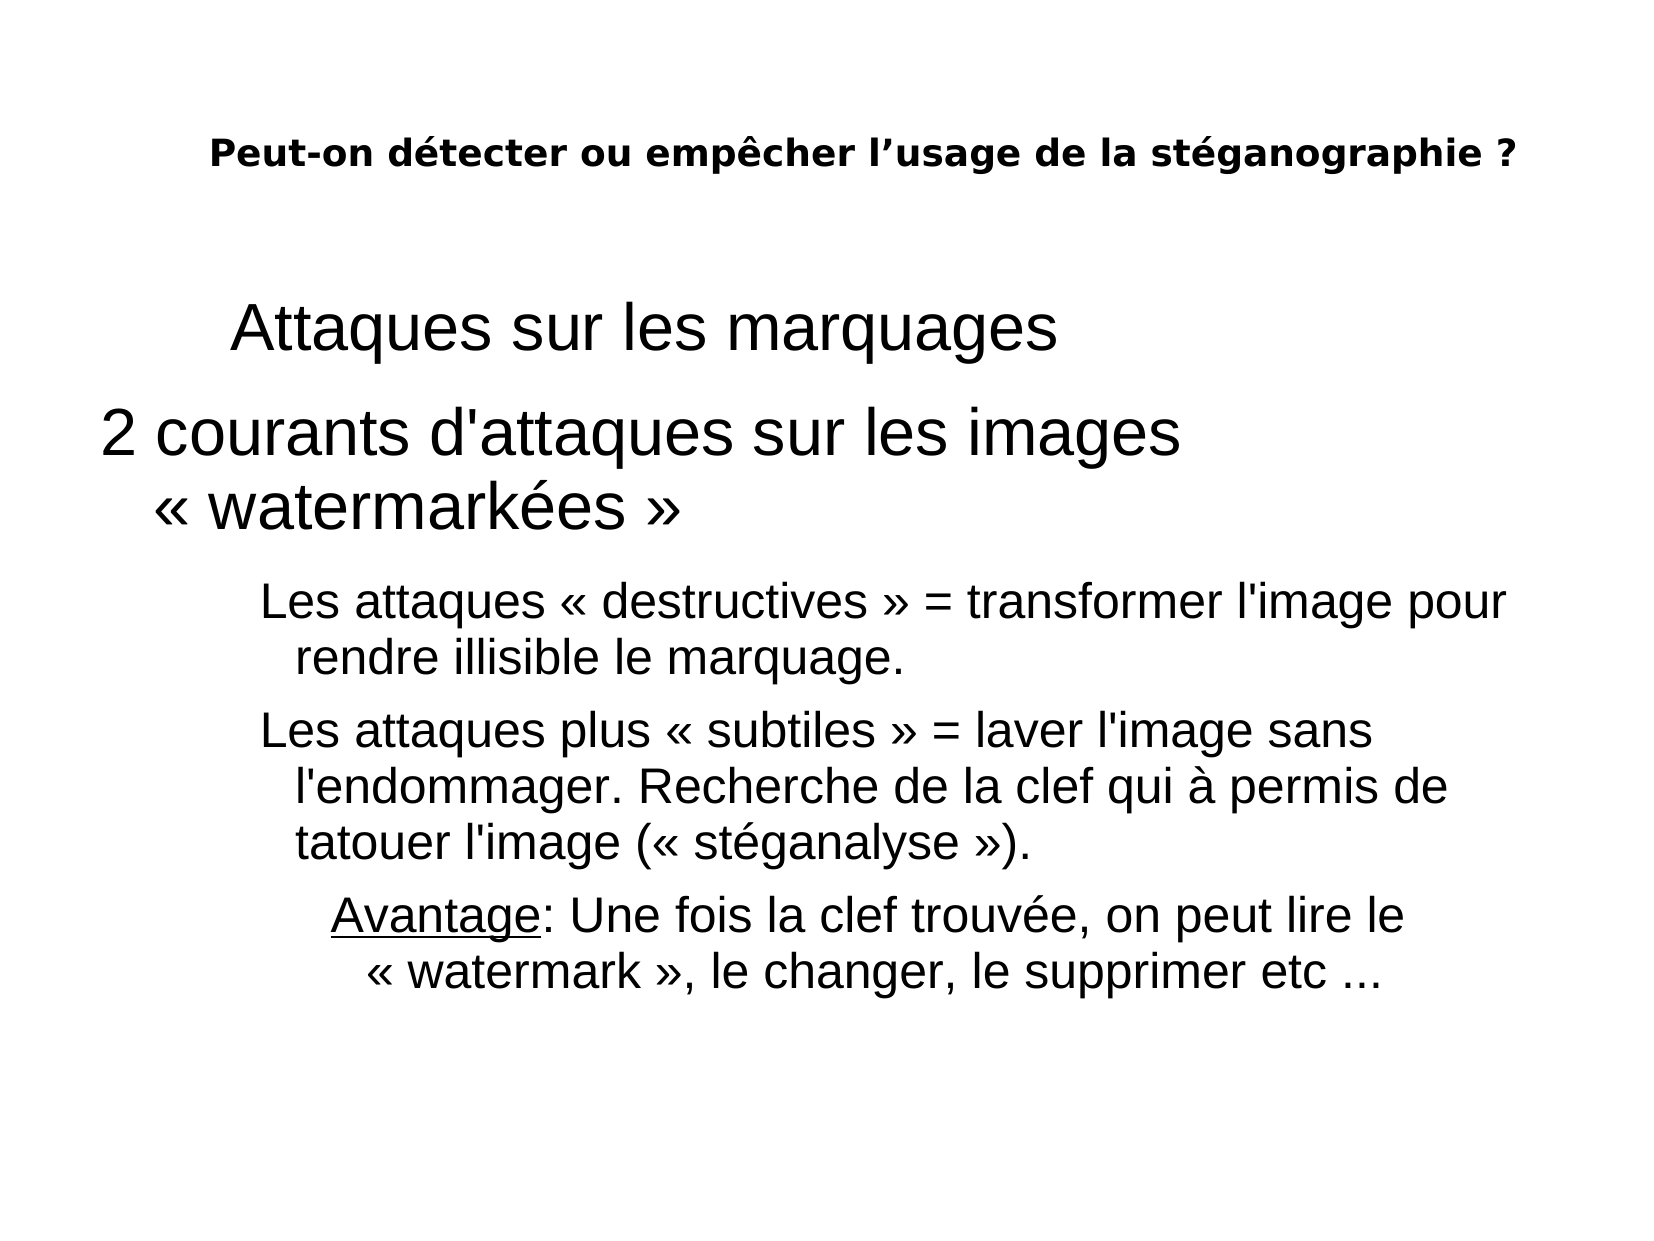

# Peut-on détecter ou empêcher l’usage de la stéganographie ?
Attaques sur les marquages
2 courants d'attaques sur les images « watermarkées »
Les attaques « destructives » = transformer l'image pour rendre illisible le marquage.
Les attaques plus « subtiles » = laver l'image sans l'endommager. Recherche de la clef qui à permis de tatouer l'image (« stéganalyse »).
Avantage: Une fois la clef trouvée, on peut lire le « watermark », le changer, le supprimer etc ...